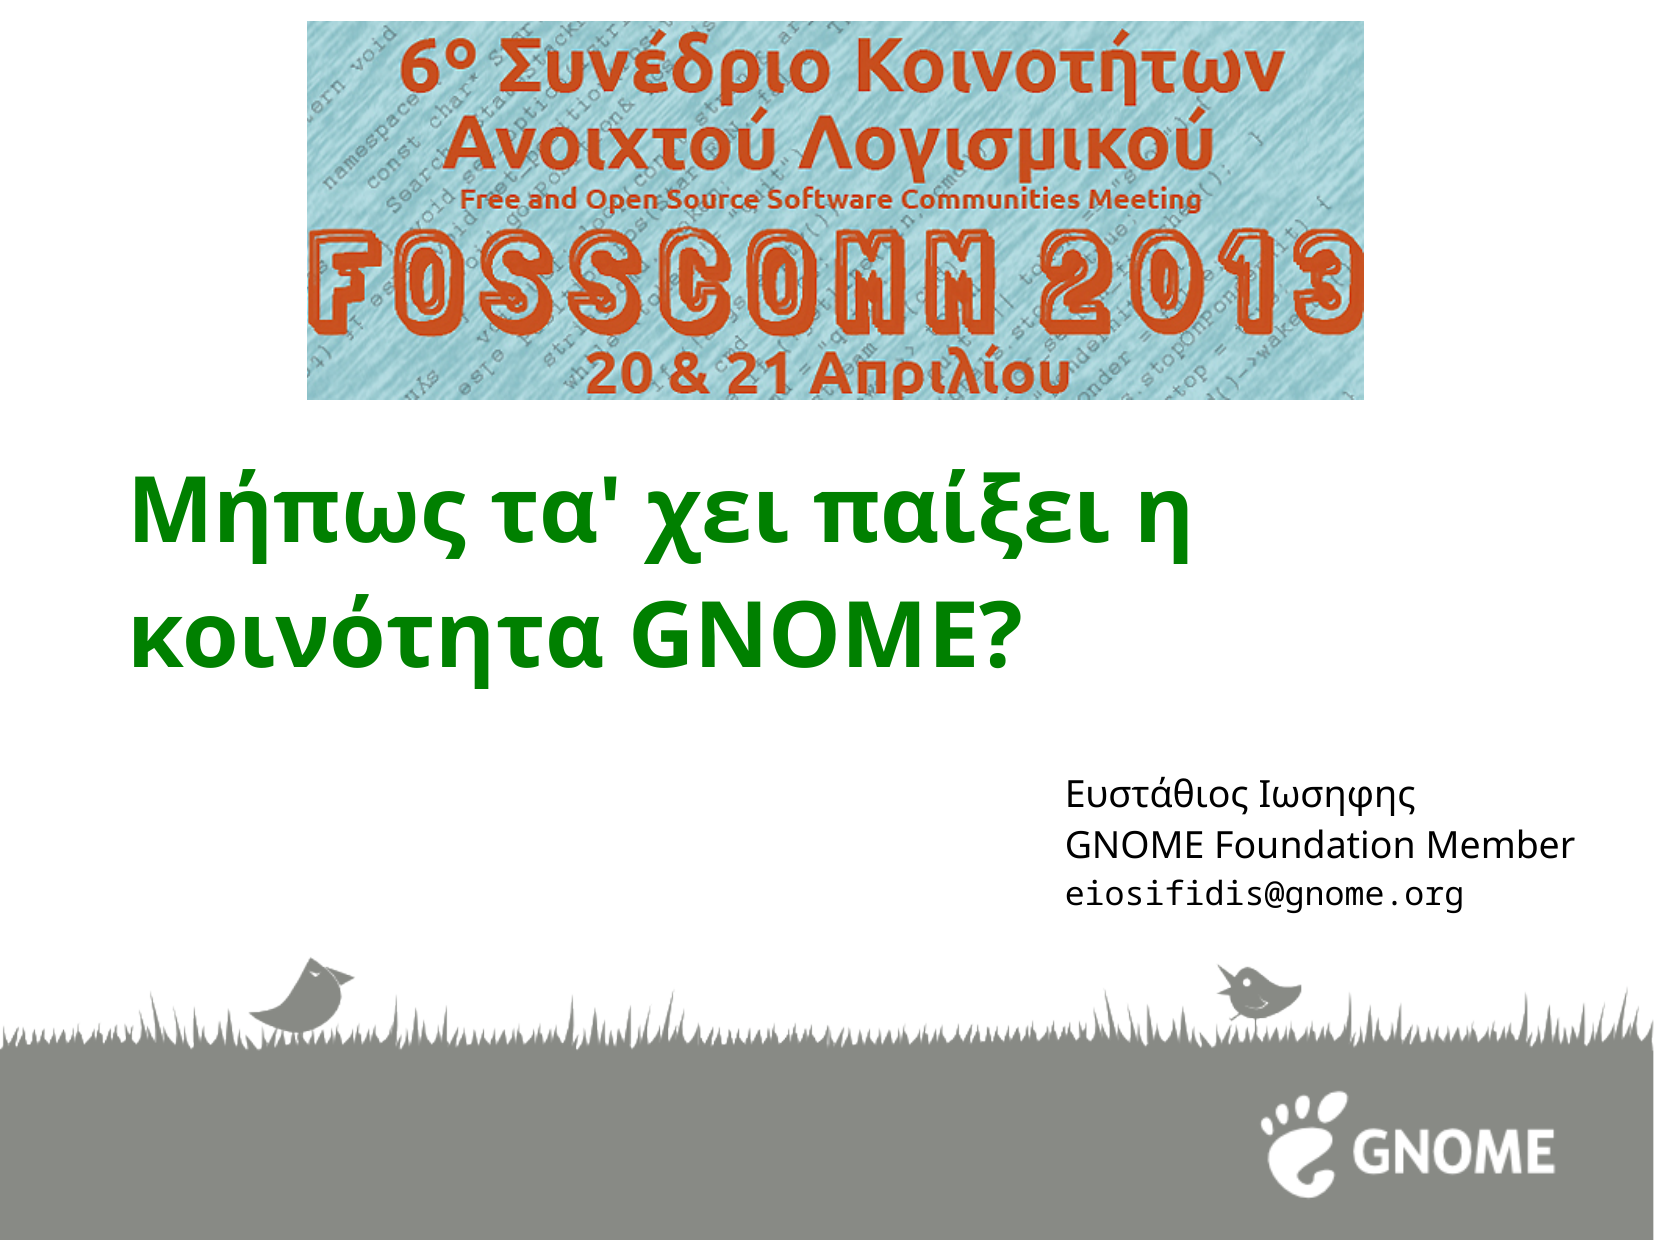

Μήπως τα' χει παίξει η κοινότητα GNOME?
Ευστάθιος Ιωσηφης
GNOME Foundation Member
eiosifidis@gnome.org